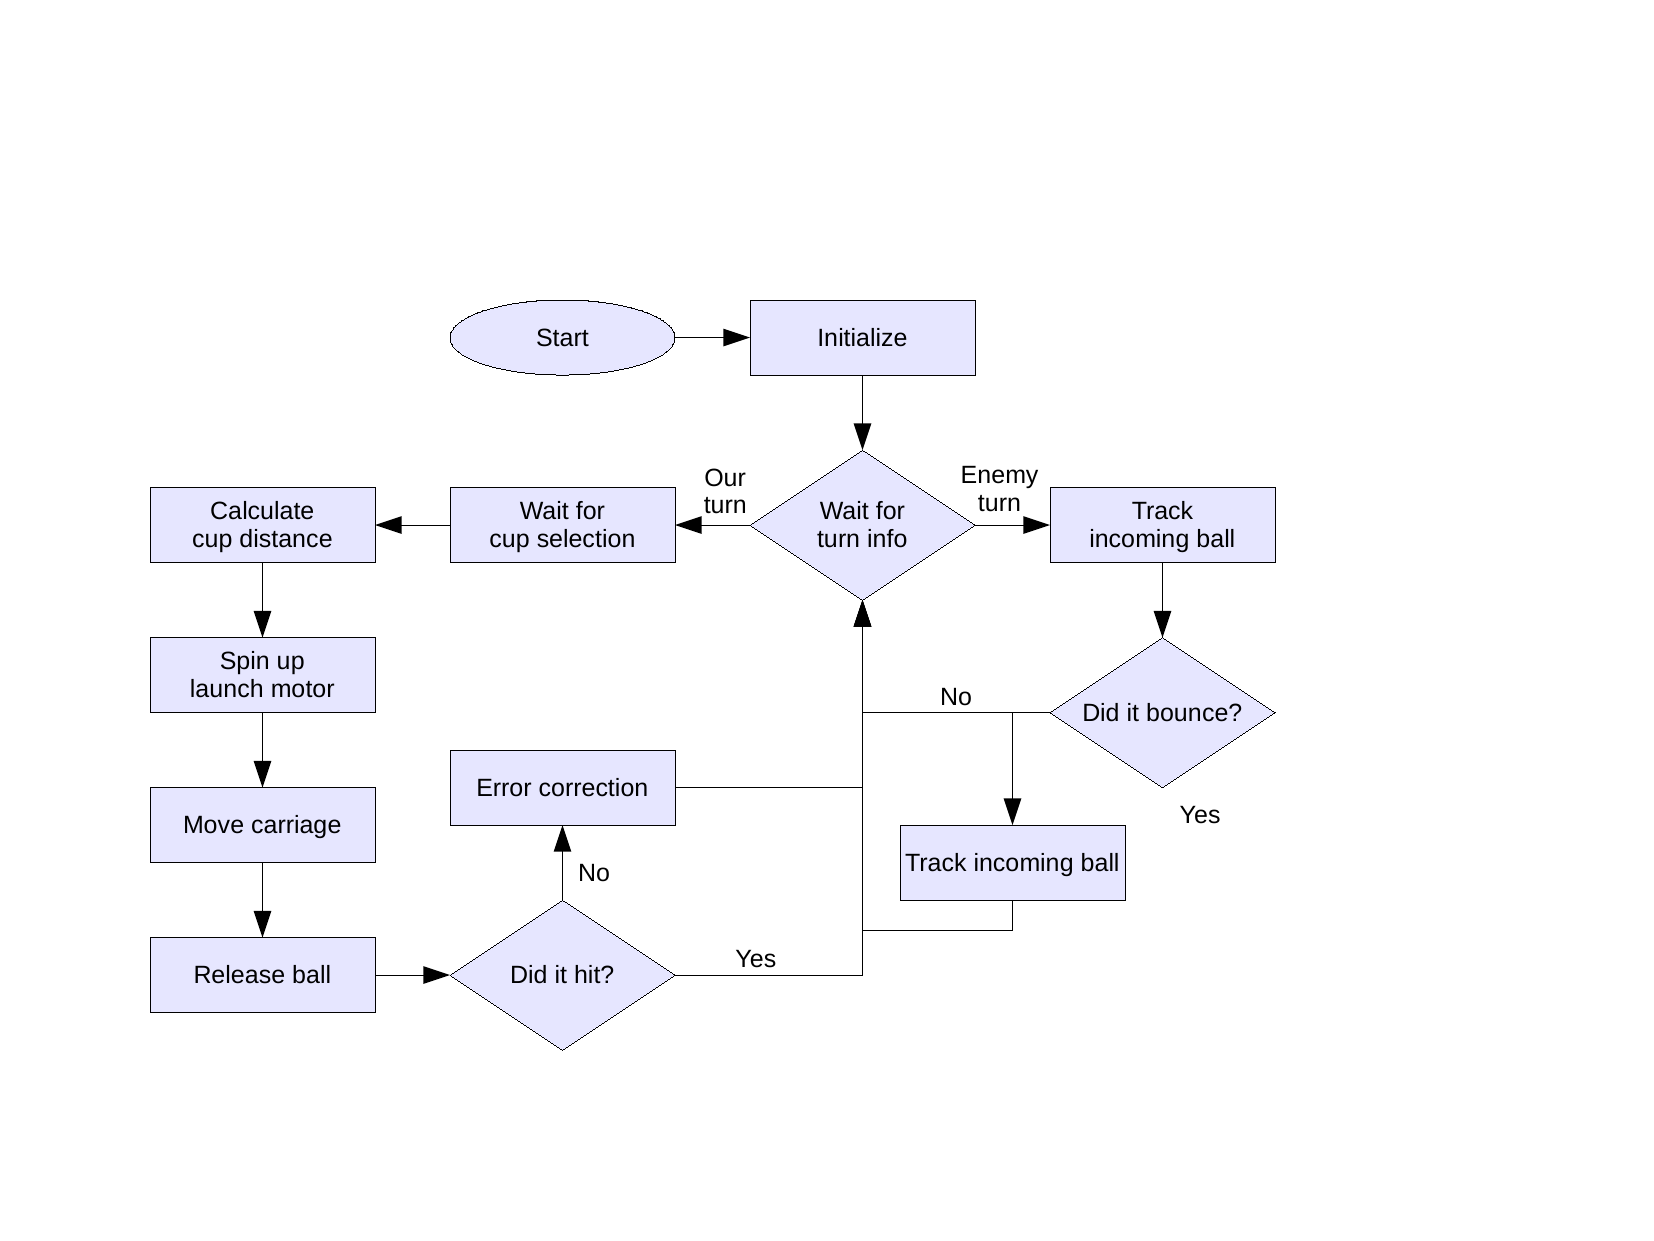

Start
Initialize
Wait for
turn info
Enemy
turn
Our
turn
Calculate
cup distance
Wait for
cup selection
Track
incoming ball
Spin up
launch motor
Did it bounce?
No
Error correction
Move carriage
Yes
Track incoming ball
No
Did it hit?
Release ball
Yes